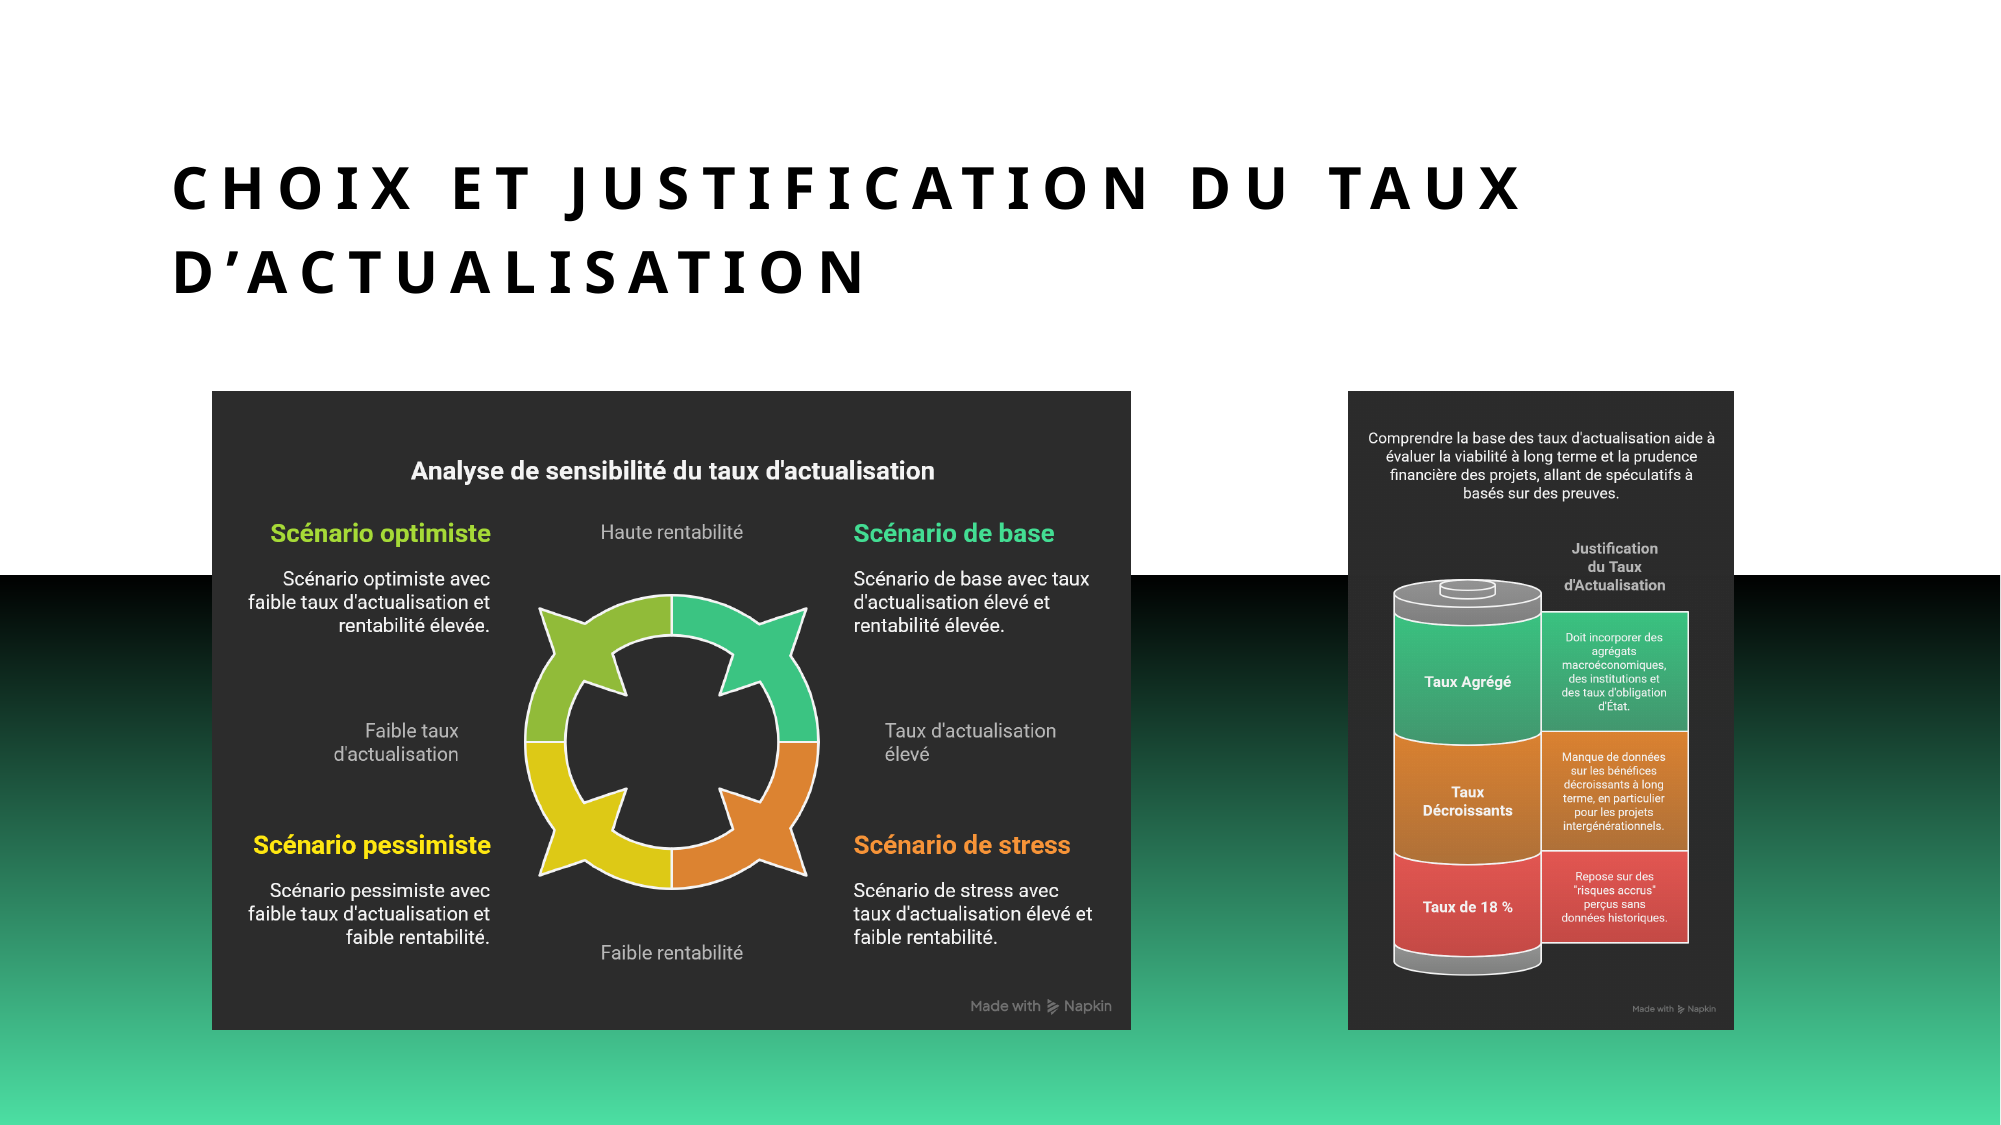

# Choix et justification du taux d’actualisation